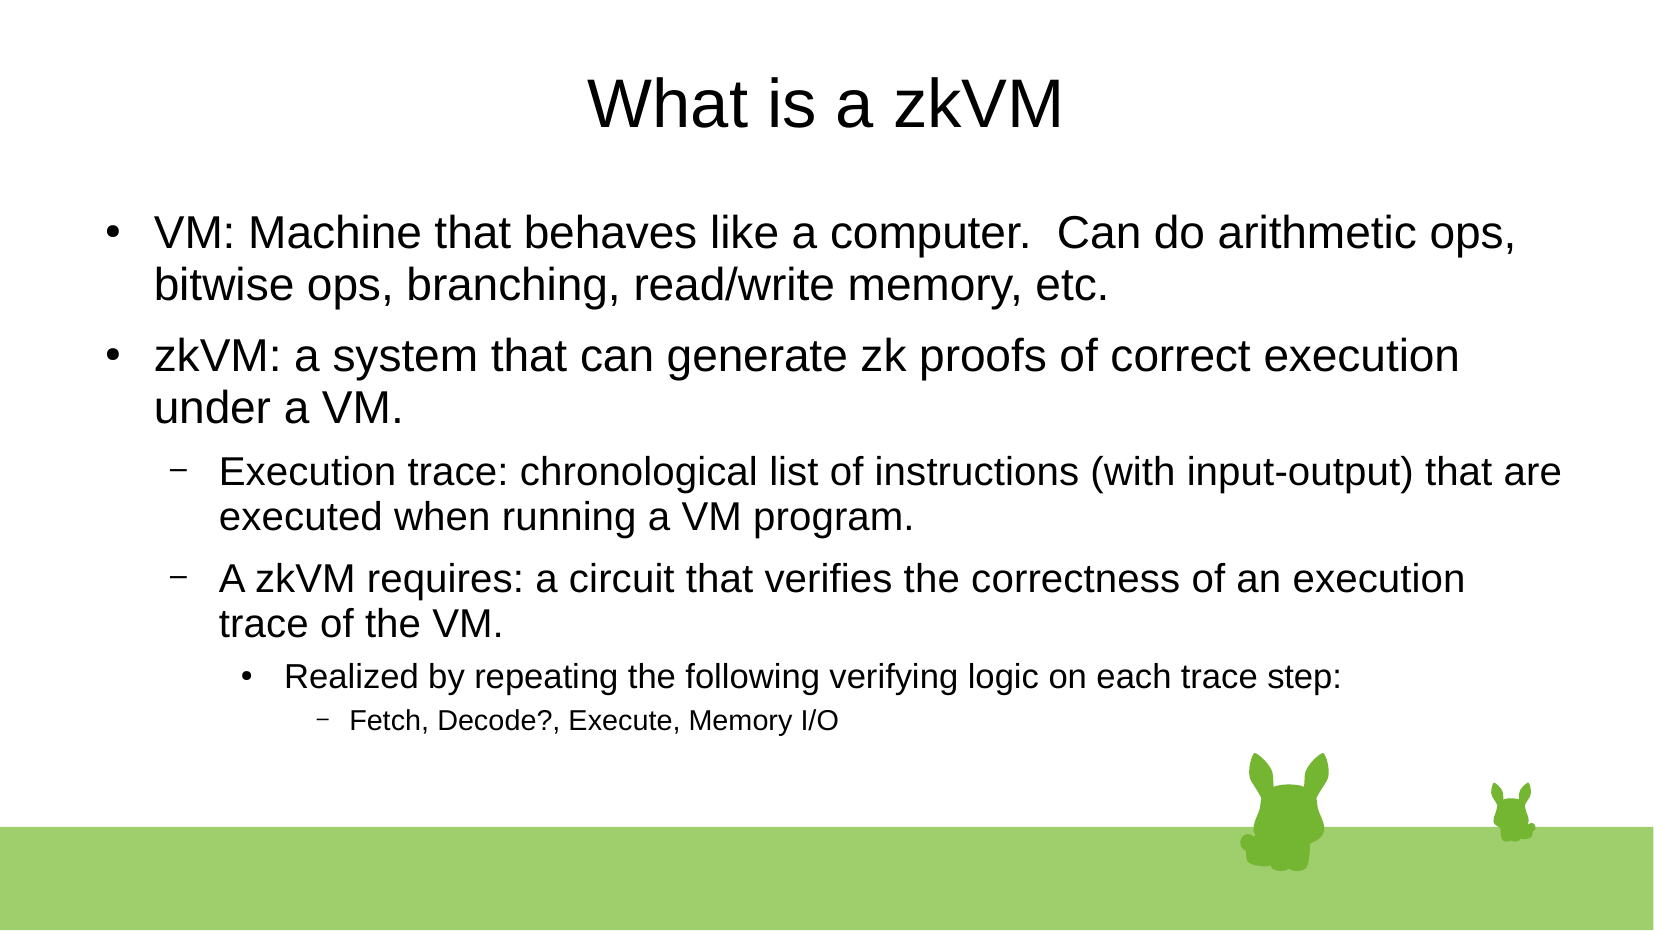

# What is a zkVM
VM: Machine that behaves like a computer. Can do arithmetic ops, bitwise ops, branching, read/write memory, etc.
zkVM: a system that can generate zk proofs of correct execution under a VM.
Execution trace: chronological list of instructions (with input-output) that are executed when running a VM program.
A zkVM requires: a circuit that verifies the correctness of an execution trace of the VM.
Realized by repeating the following verifying logic on each trace step:
Fetch, Decode?, Execute, Memory I/O